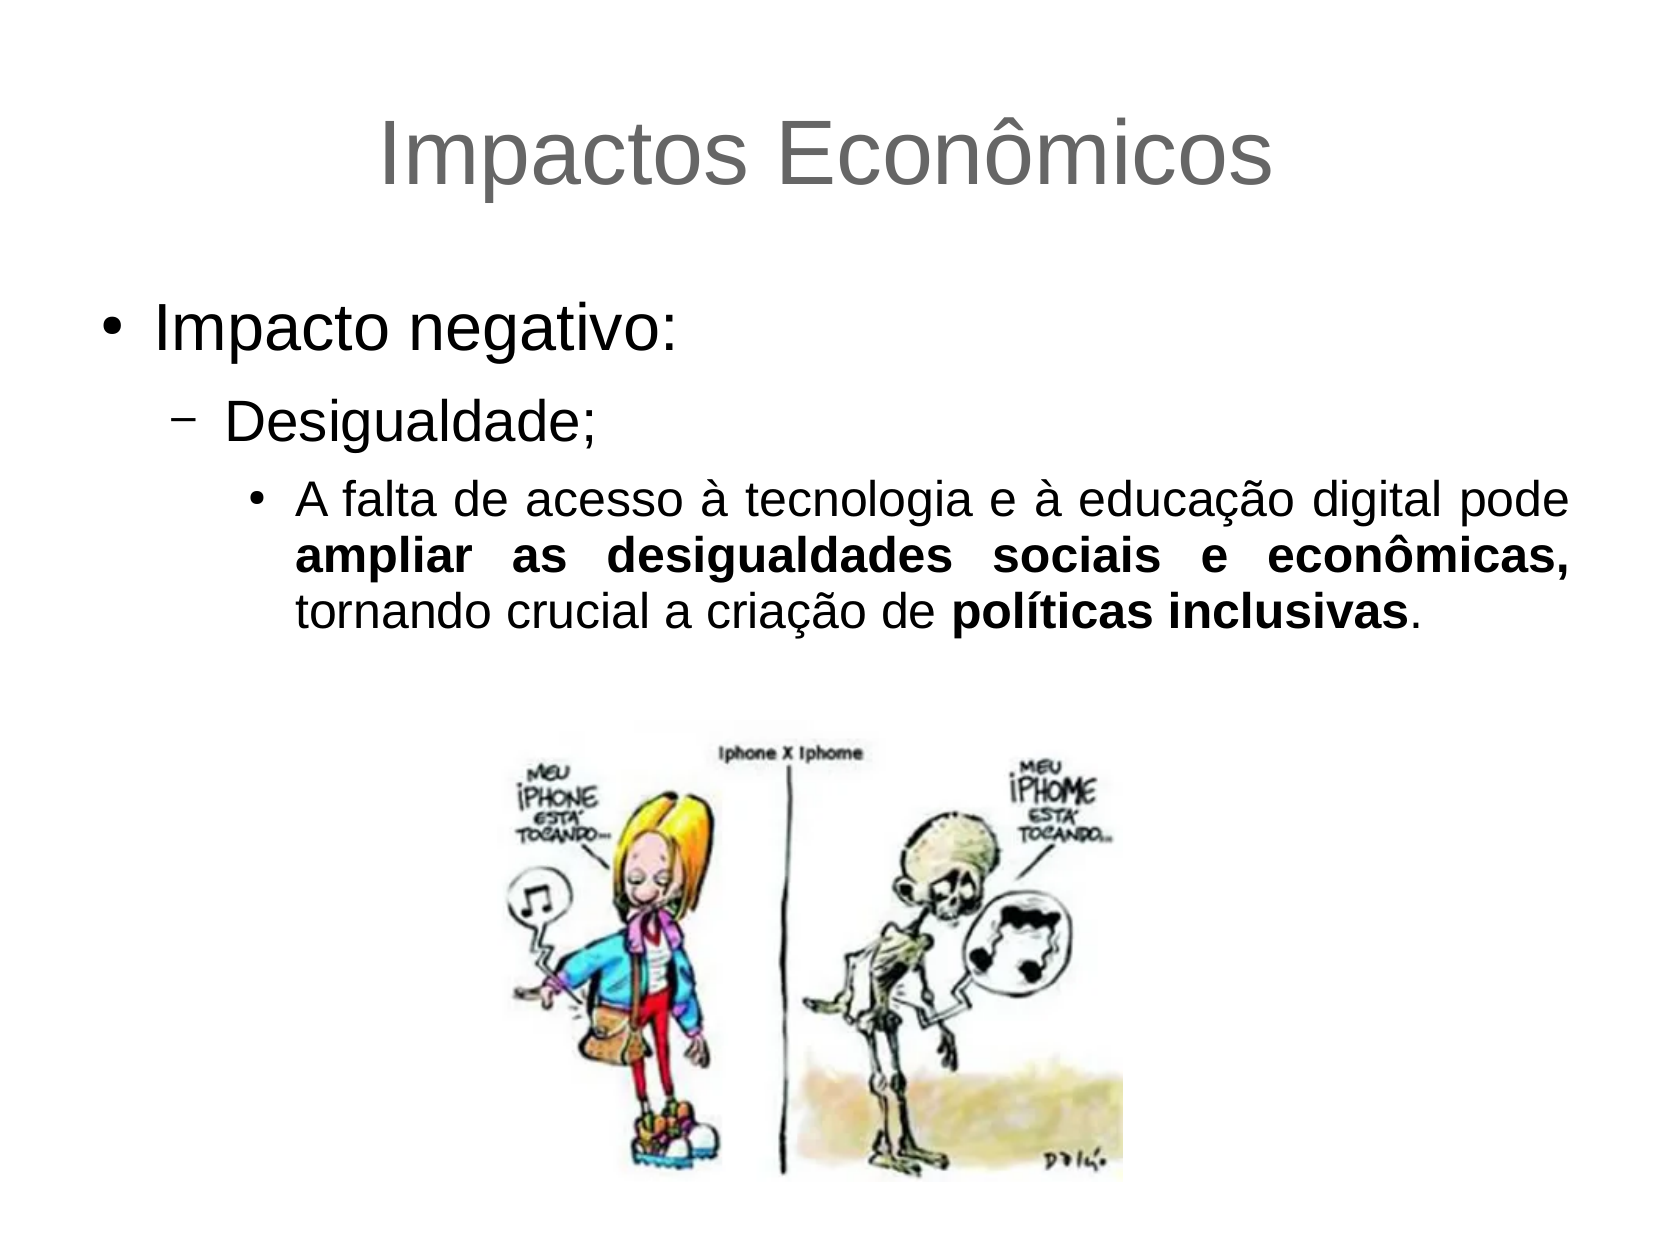

# Impactos Econômicos
Impacto negativo:
Desigualdade;
A falta de acesso à tecnologia e à educação digital pode ampliar as desigualdades sociais e econômicas, tornando crucial a criação de políticas inclusivas.